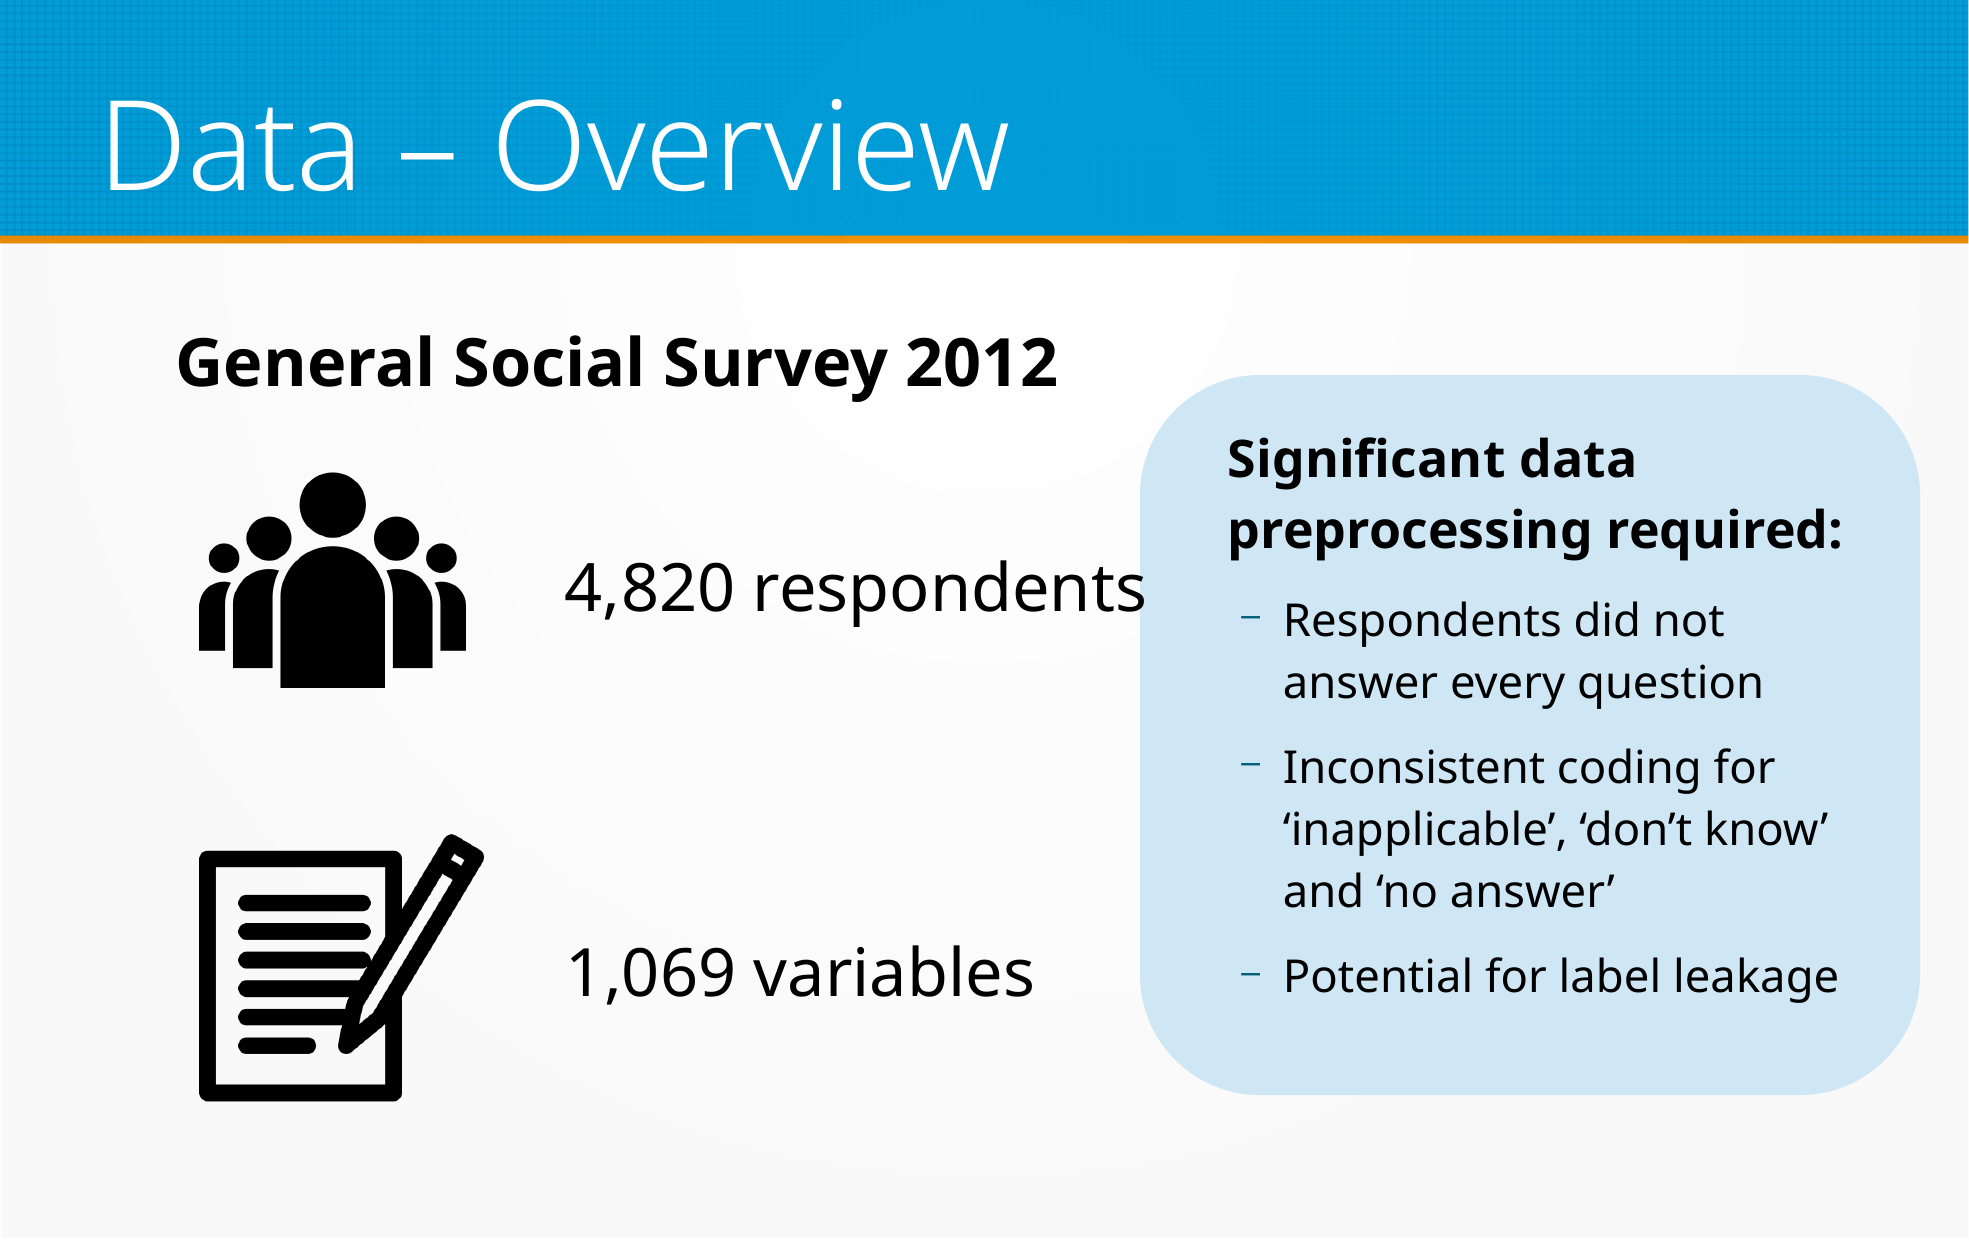

# Data – Overview
General Social Survey 2012
Significant data preprocessing required:
Respondents did not answer every question
Inconsistent coding for ‘inapplicable’, ‘don’t know’ and ‘no answer’
Potential for label leakage
4,820 respondents
1,069 variables